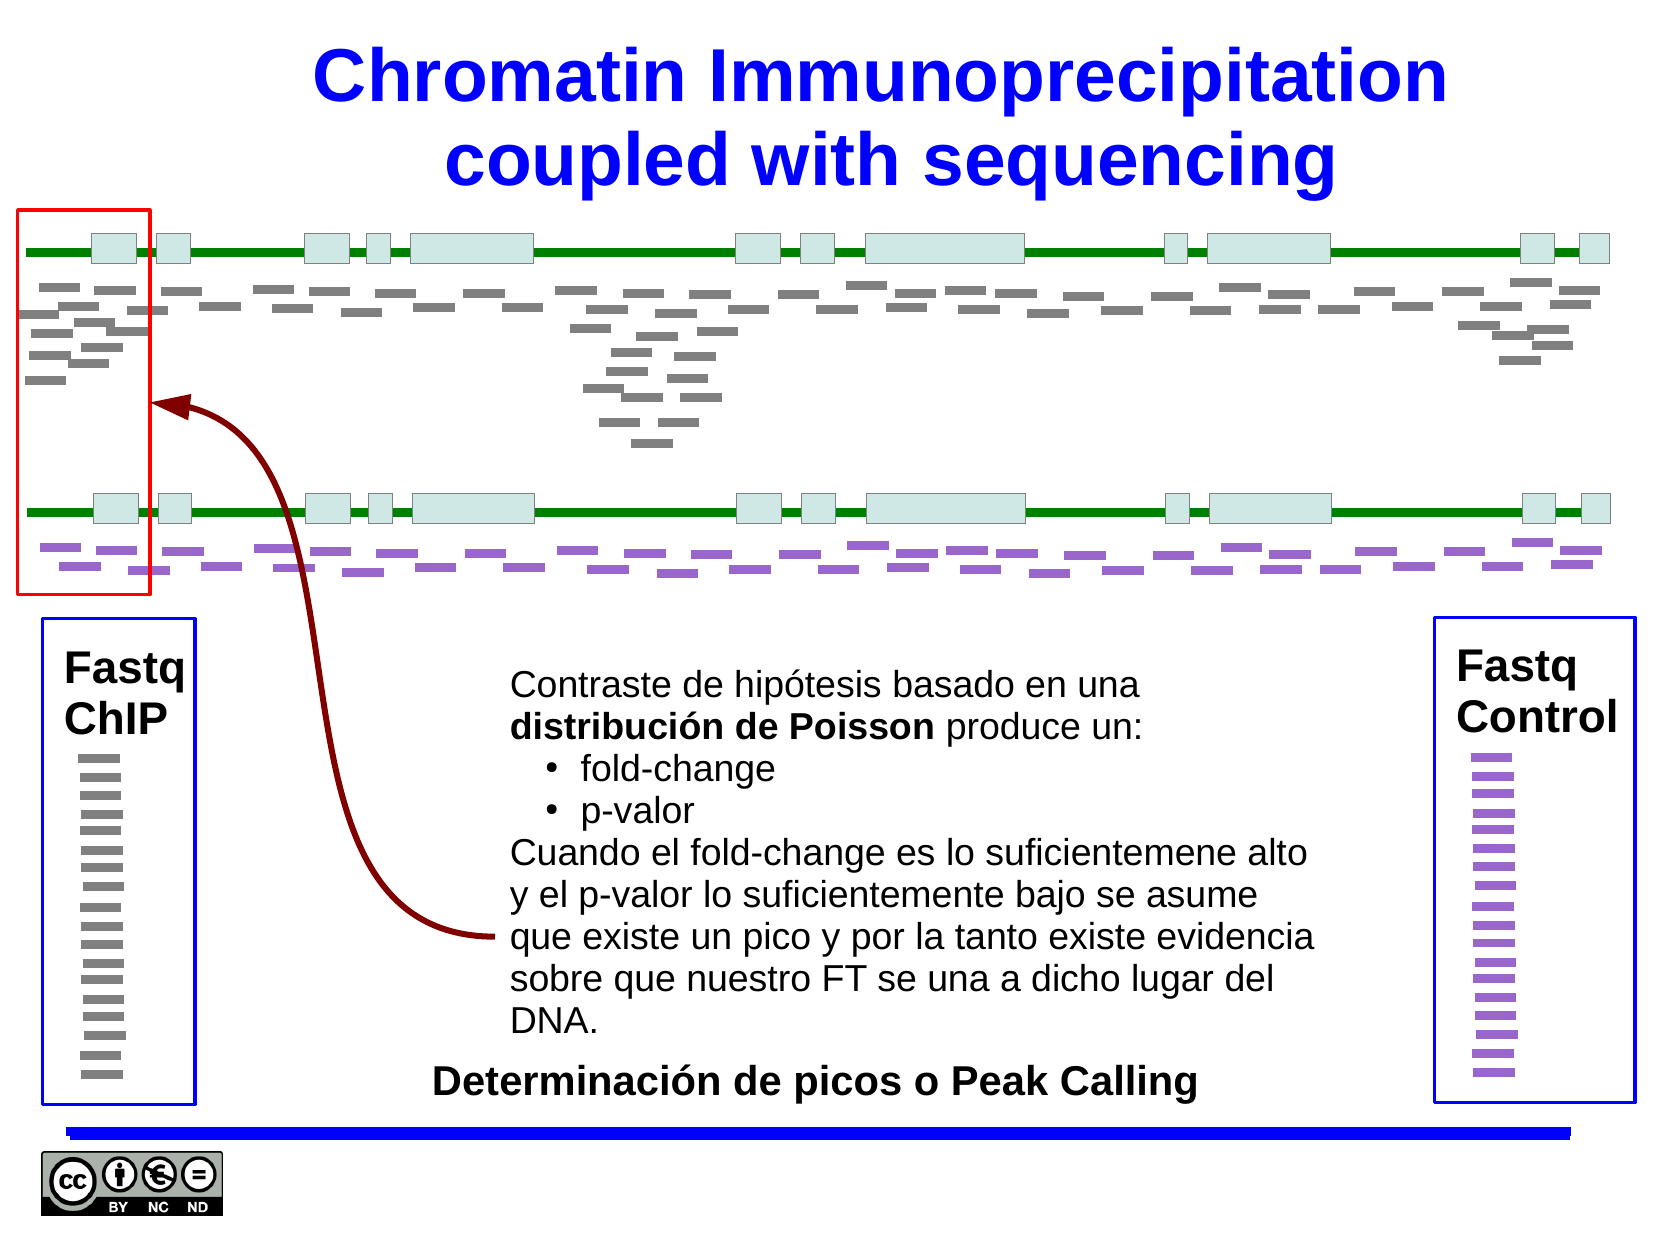

# Chromatin Immunoprecipitation coupled with sequencing
Fastq
Control
Fastq
ChIP
Contraste de hipótesis basado en una distribución de Poisson produce un:
fold-change
p-valor
Cuando el fold-change es lo suficientemene alto y el p-valor lo suficientemente bajo se asume que existe un pico y por la tanto existe evidencia sobre que nuestro FT se una a dicho lugar del DNA.
Determinación de picos o Peak Calling